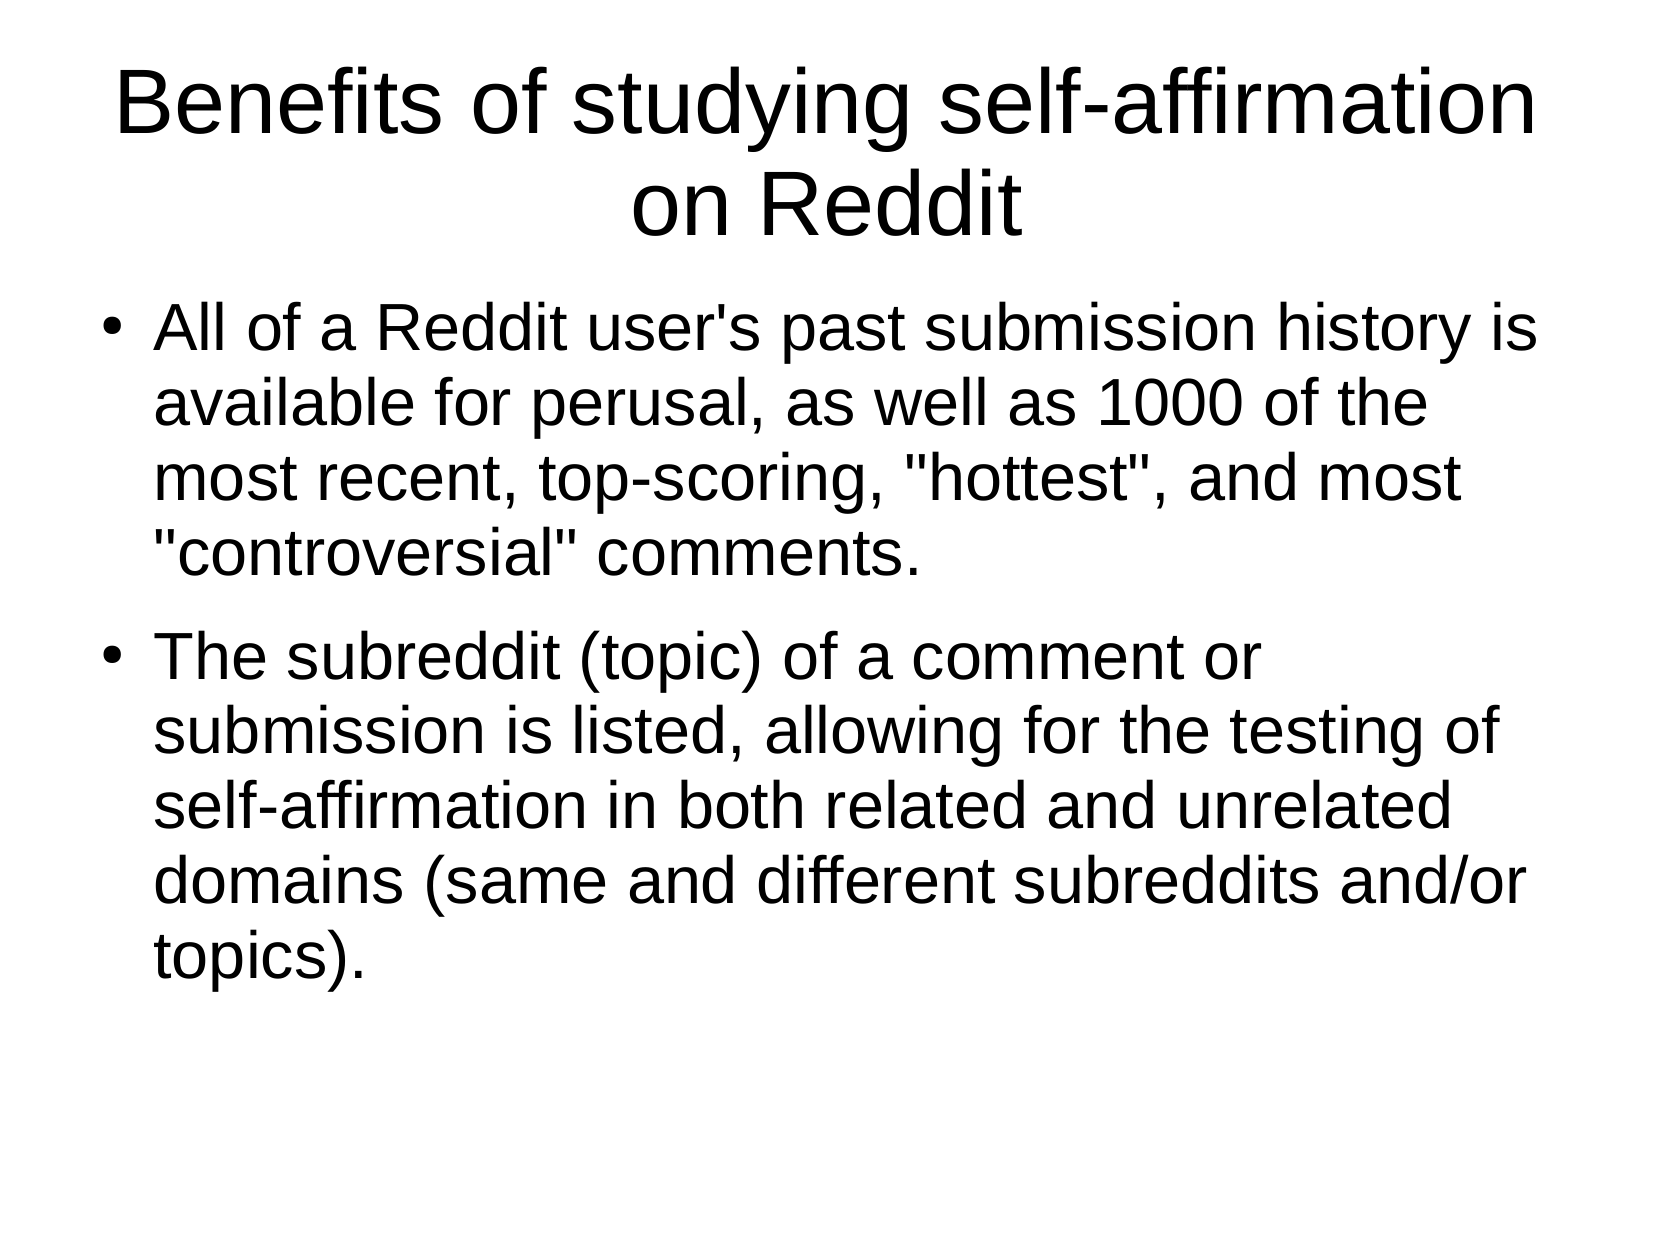

# Benefits of studying self-affirmation on Reddit
All of a Reddit user's past submission history is available for perusal, as well as 1000 of the most recent, top-scoring, "hottest", and most "controversial" comments.
The subreddit (topic) of a comment or submission is listed, allowing for the testing of self-affirmation in both related and unrelated domains (same and different subreddits and/or topics).